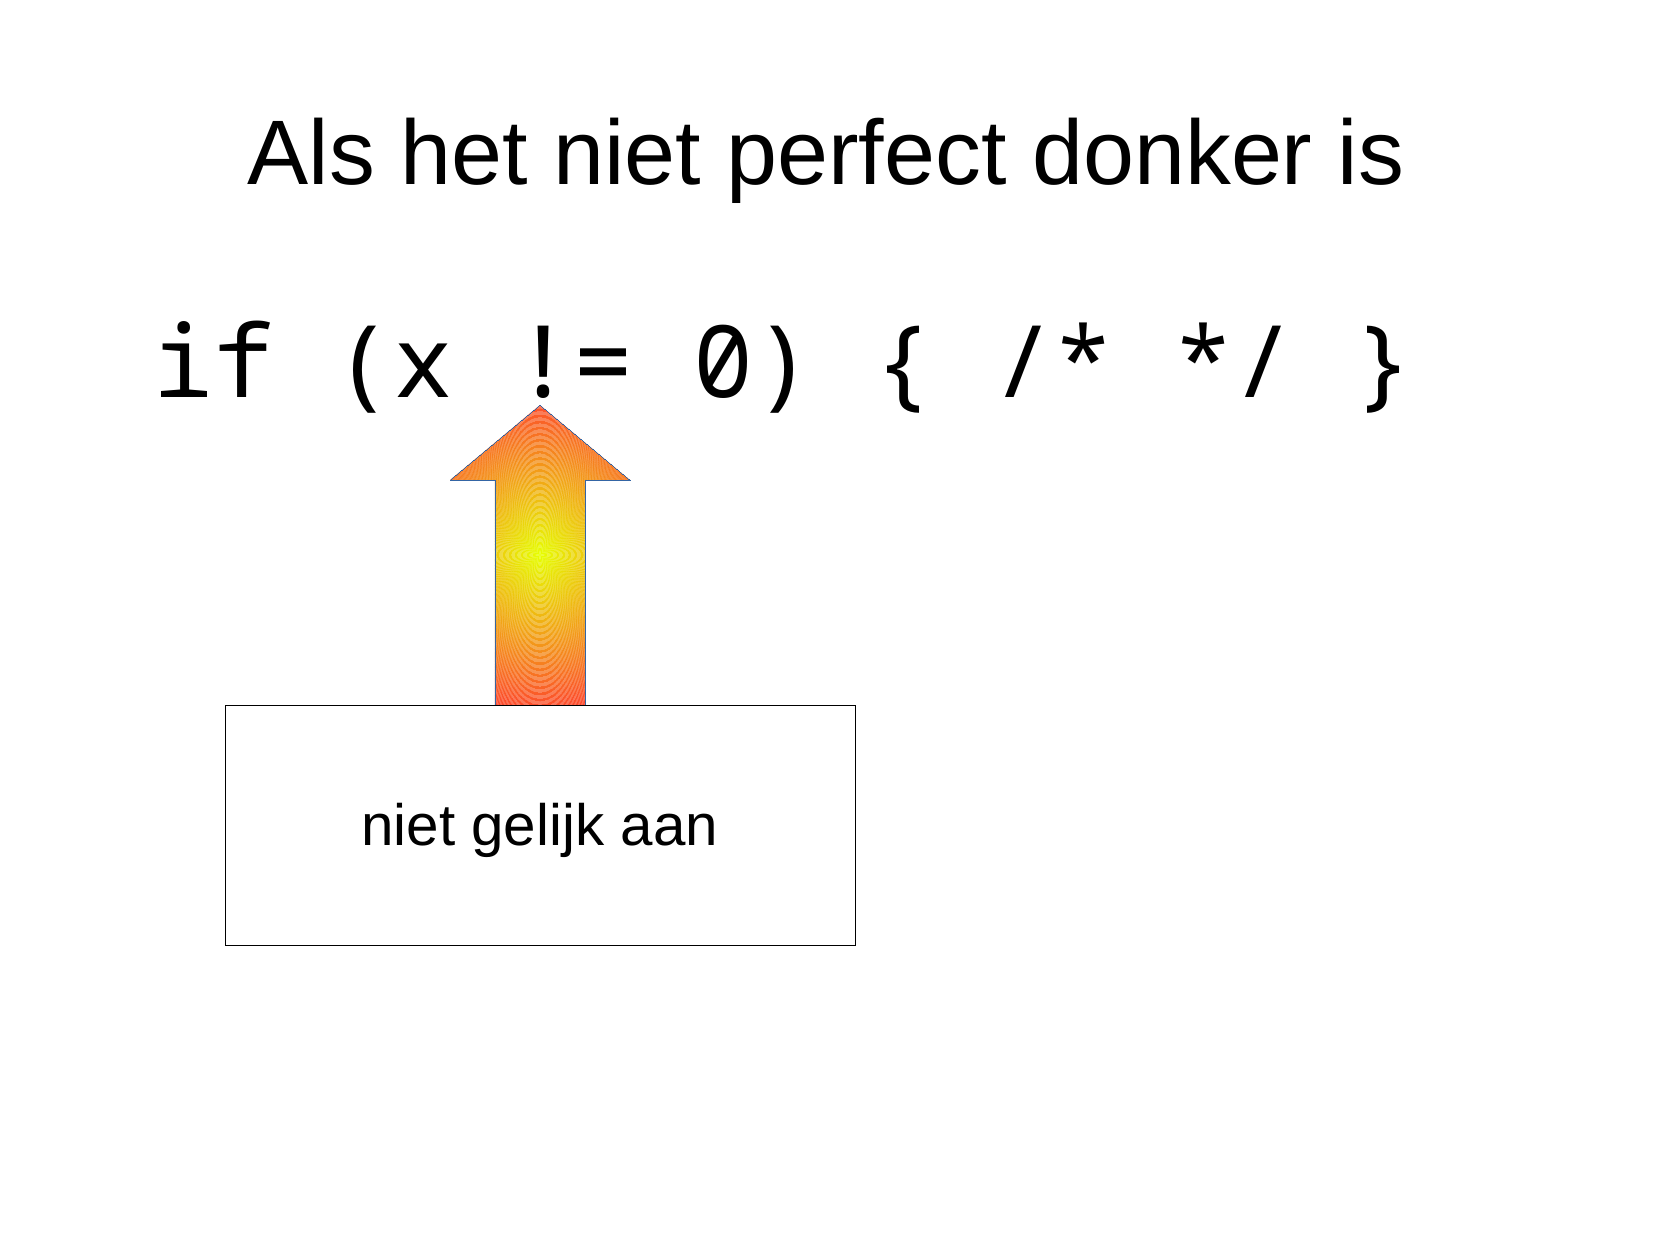

# Als het niet perfect donker is
if (x != 0) { /* */ }
niet gelijk aan